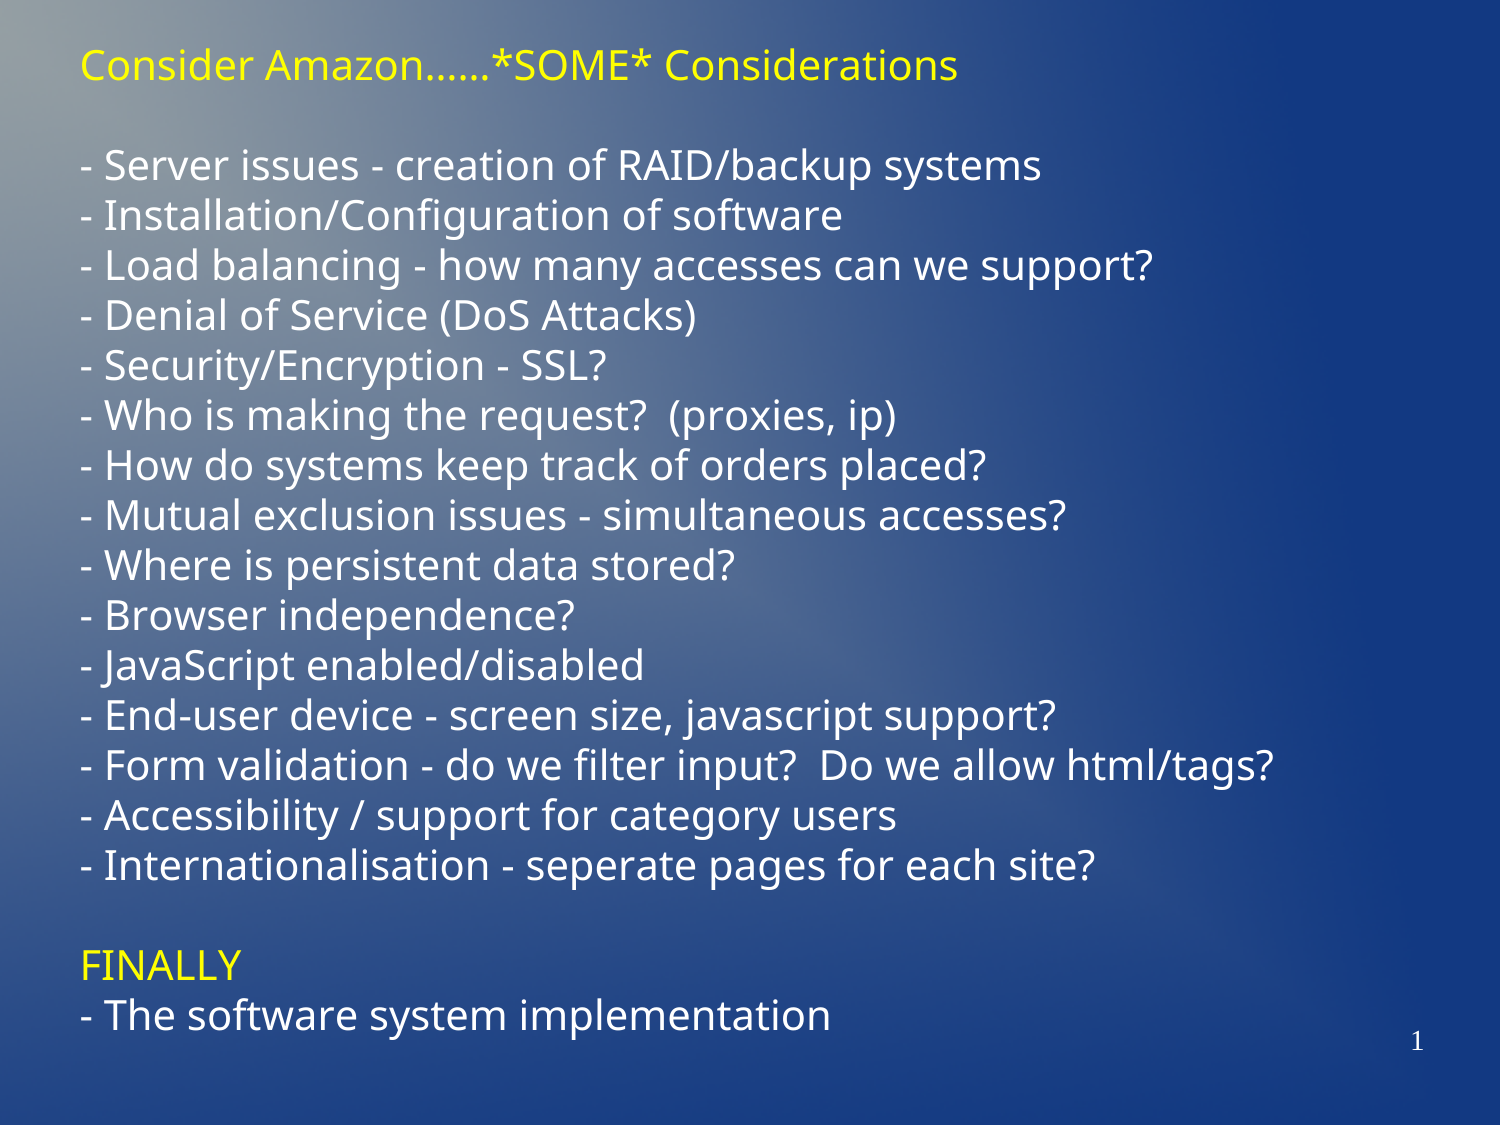

Consider Amazon……*SOME* Considerations
- Server issues - creation of RAID/backup systems
- Installation/Configuration of software
- Load balancing - how many accesses can we support?
- Denial of Service (DoS Attacks)
- Security/Encryption - SSL?
- Who is making the request? (proxies, ip)
- How do systems keep track of orders placed?
- Mutual exclusion issues - simultaneous accesses?
- Where is persistent data stored?
- Browser independence?
- JavaScript enabled/disabled
- End-user device - screen size, javascript support?
- Form validation - do we filter input? Do we allow html/tags?
- Accessibility / support for category users
- Internationalisation - seperate pages for each site?
FINALLY
- The software system implementation
1